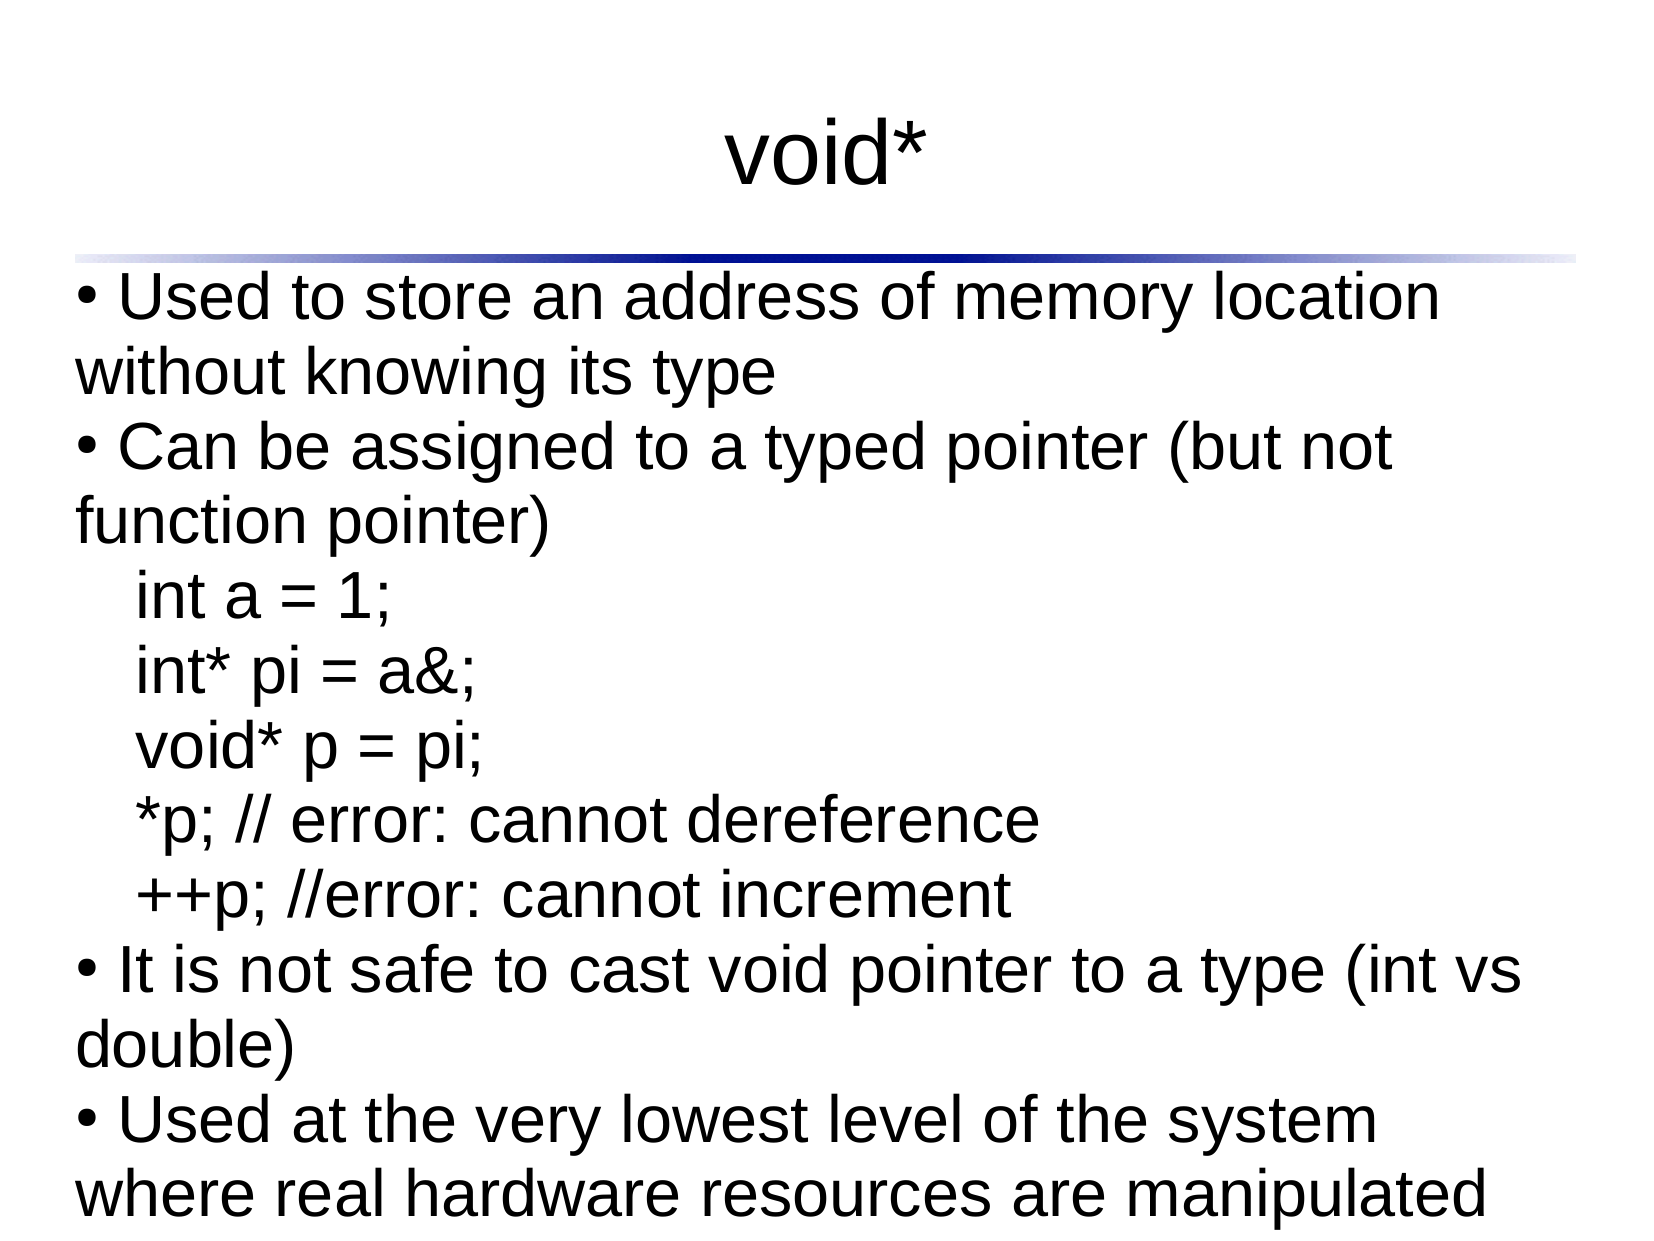

# void*
 Used to store an address of memory location without knowing its type
 Can be assigned to a typed pointer (but not function pointer)
 int a = 1;
 int* pi = a&;
 void* p = pi;
 *p; // error: cannot dereference
 ++p; //error: cannot increment
 It is not safe to cast void pointer to a type (int vs double)
 Used at the very lowest level of the system where real hardware resources are manipulated